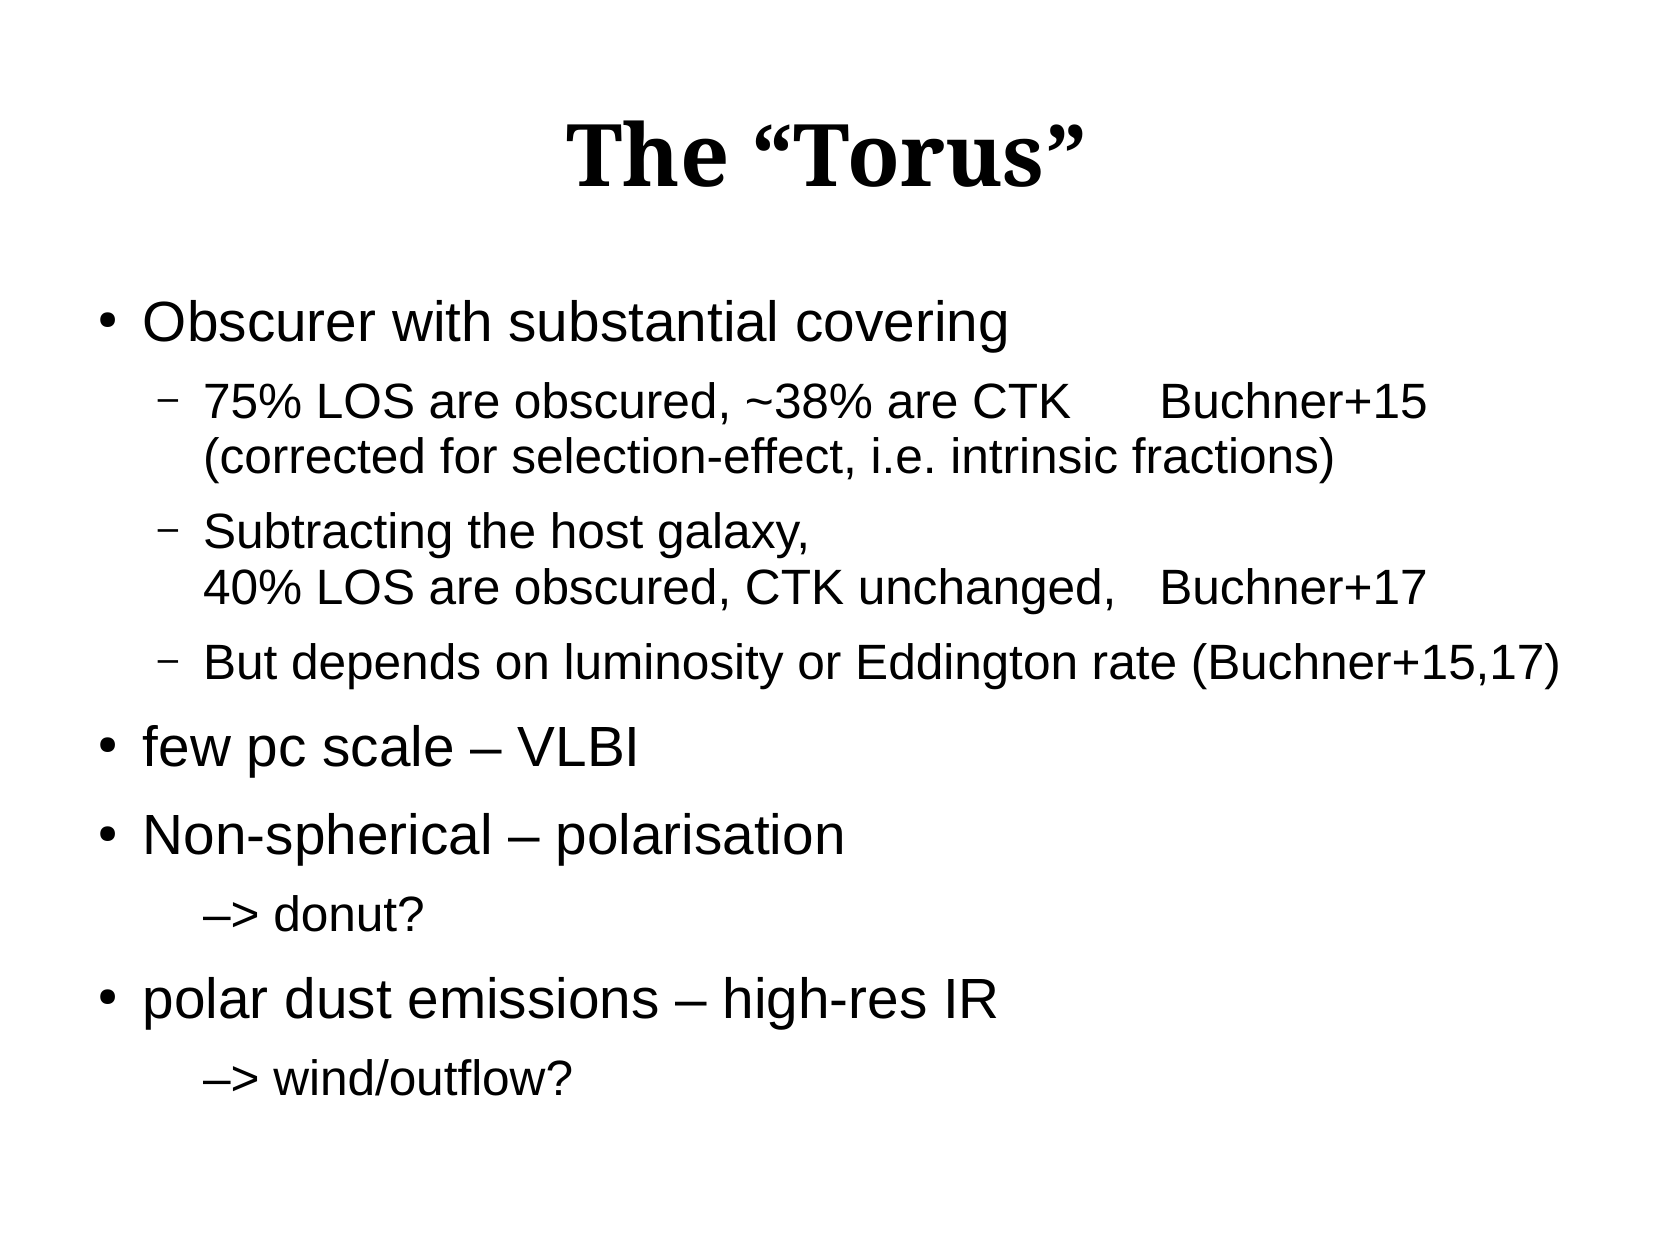

# The “Torus”
Obscurer with substantial covering
75% LOS are obscured, ~38% are CTK 	Buchner+15
(corrected for selection-effect, i.e. intrinsic fractions)
Subtracting the host galaxy,
40% LOS are obscured, CTK unchanged, 	Buchner+17
But depends on luminosity or Eddington rate (Buchner+15,17)
few pc scale – VLBI
Non-spherical – polarisation
–> donut?
polar dust emissions – high-res IR
–> wind/outflow?